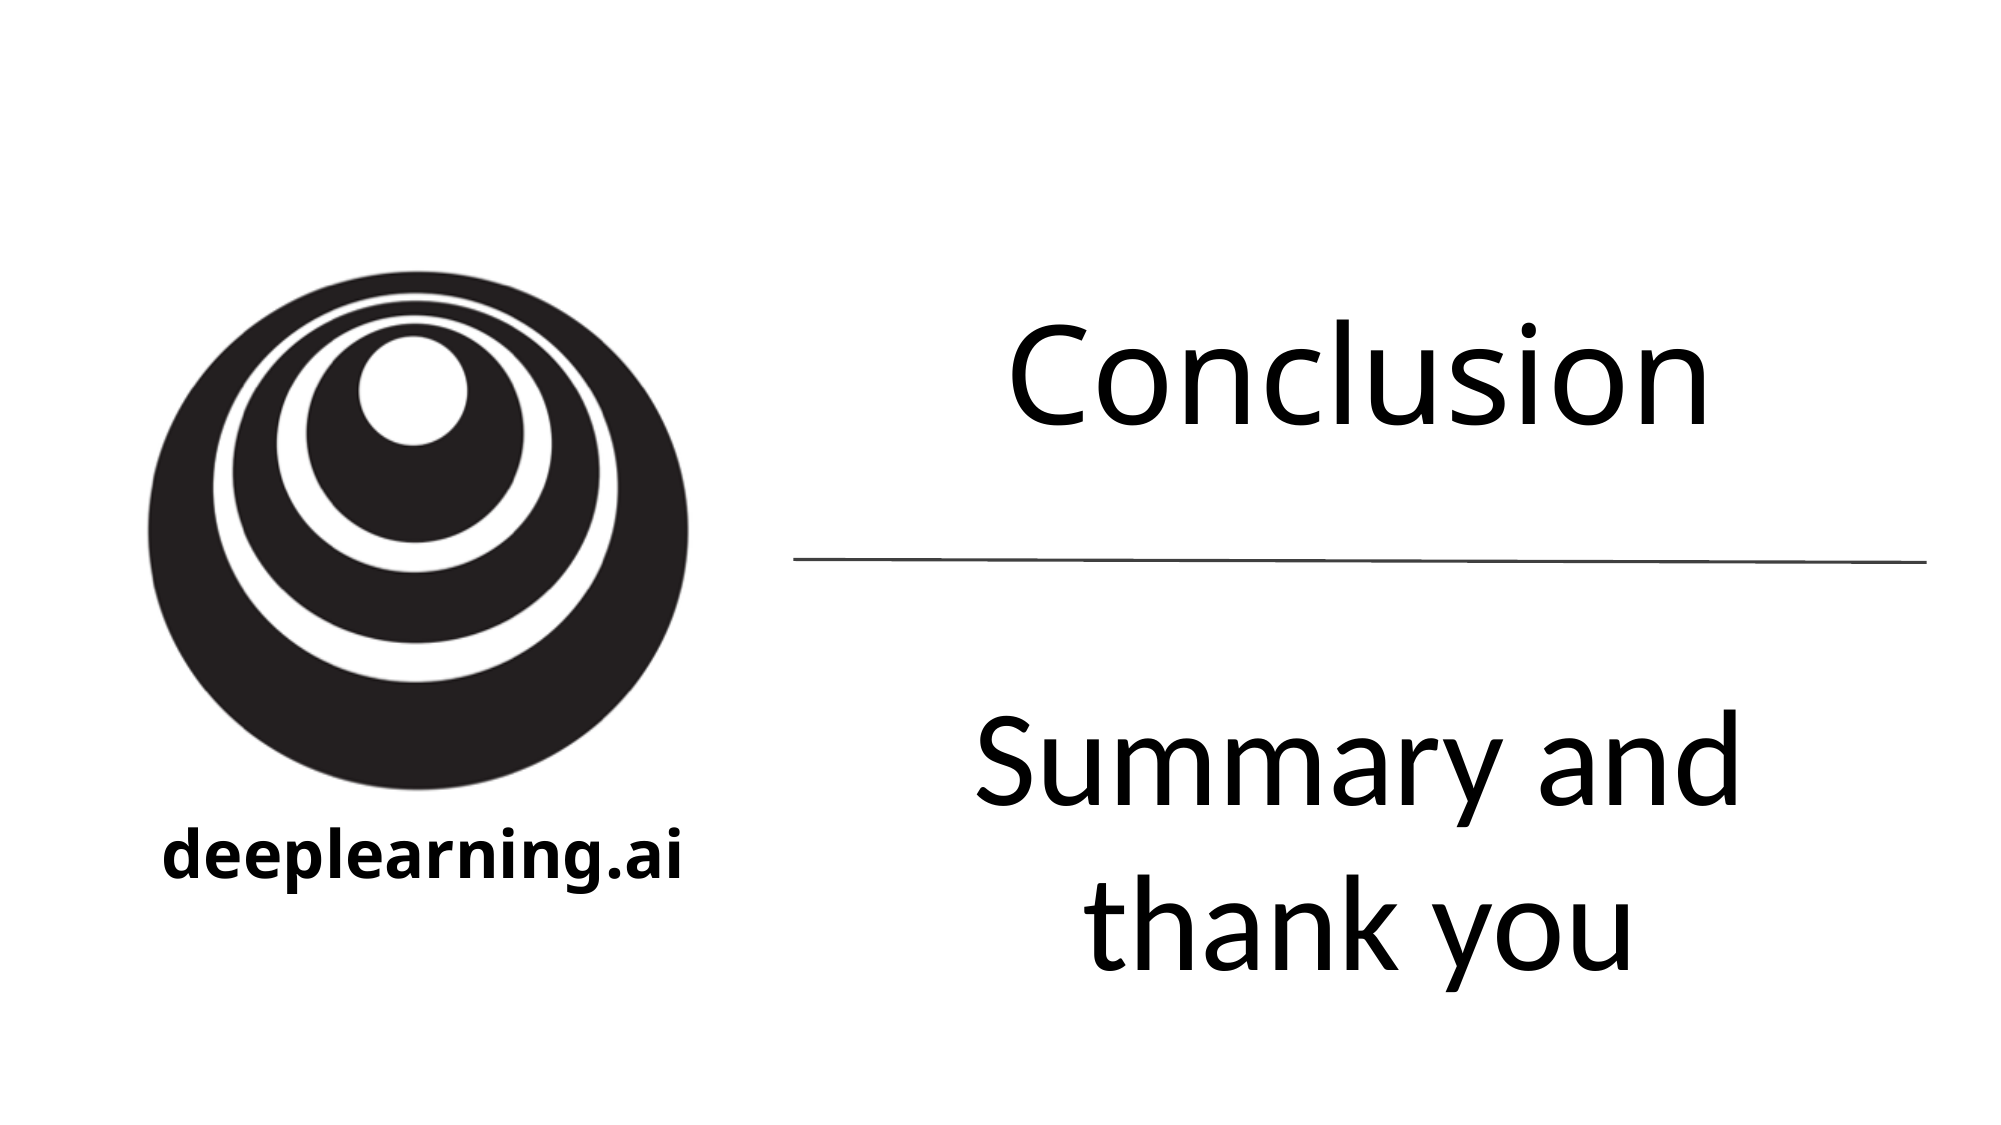

# Conclusion
deeplearning.ai
Summary and thank you